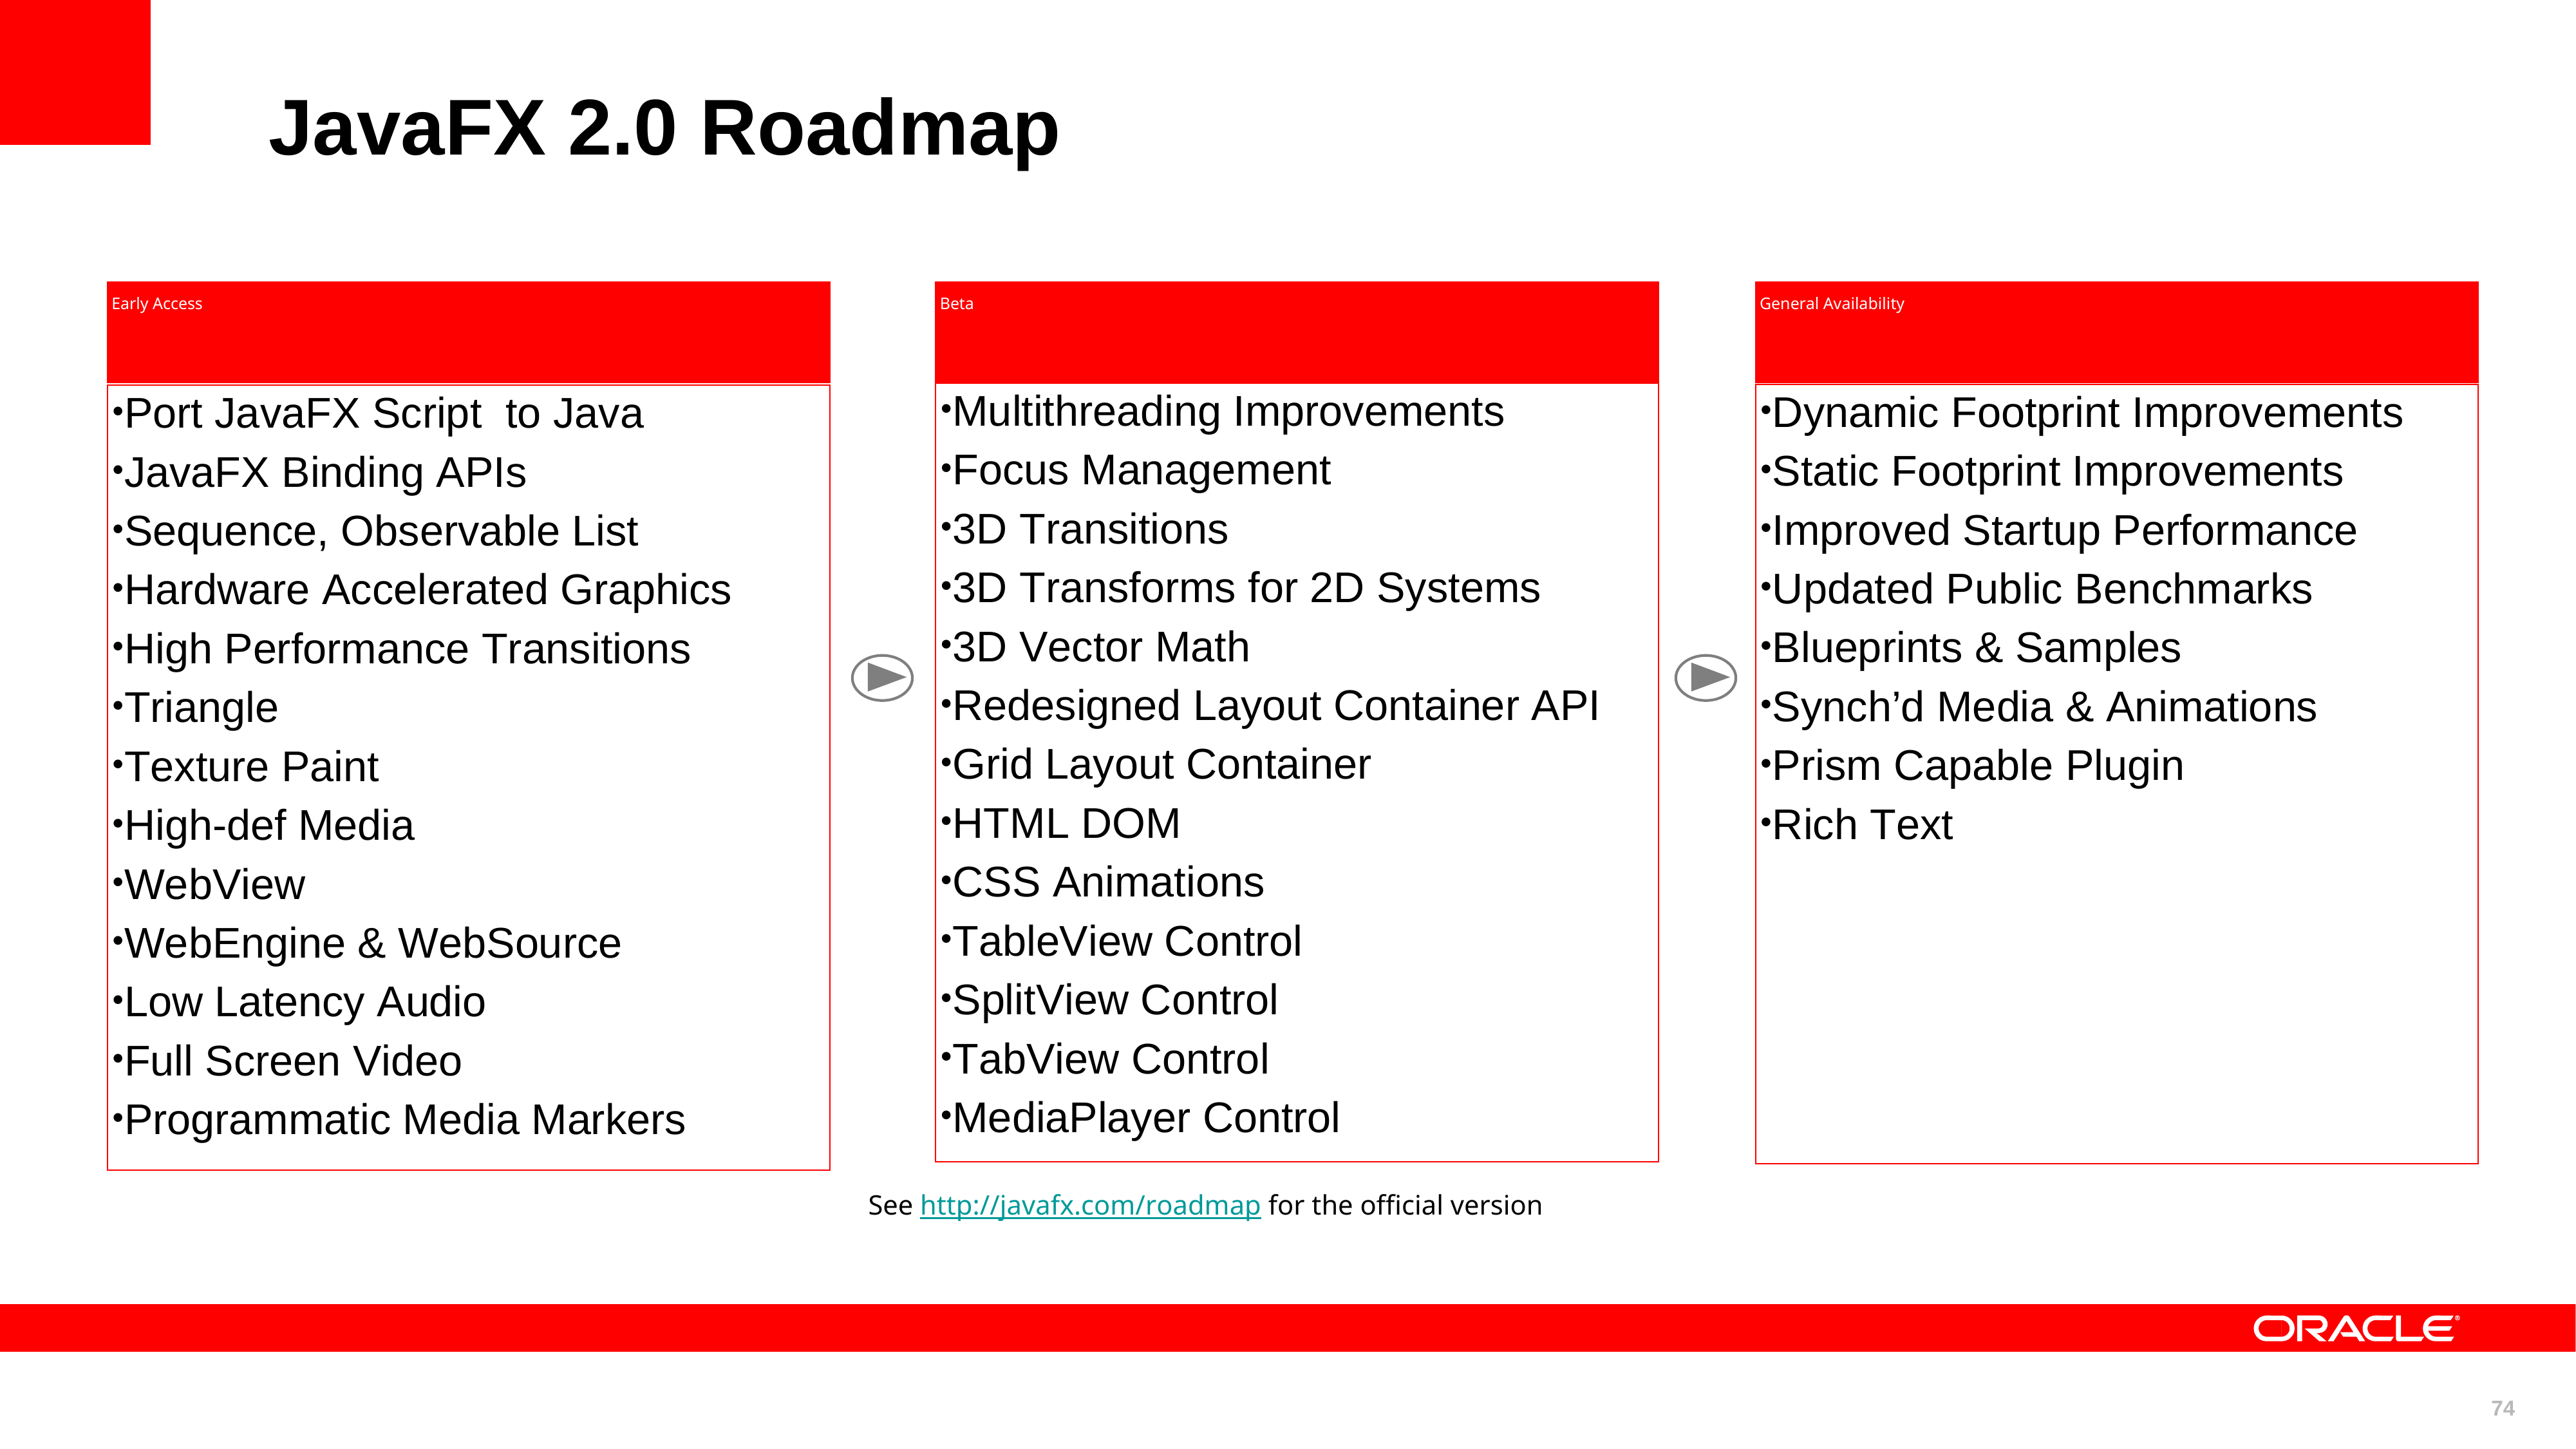

# JavaFX 2.0 Roadmap
Early Access
Beta
General Availability
Multithreading Improvements
Focus Management
3D Transitions
3D Transforms for 2D Systems
3D Vector Math
Redesigned Layout Container API
Grid Layout Container
HTML DOM
CSS Animations
TableView Control
SplitView Control
TabView Control
MediaPlayer Control
Dynamic Footprint Improvements
Static Footprint Improvements
Improved Startup Performance
Updated Public Benchmarks
Blueprints & Samples
Synch’d Media & Animations
Prism Capable Plugin
Rich Text
Port JavaFX Script to Java
JavaFX Binding APIs
Sequence, Observable List
Hardware Accelerated Graphics
High Performance Transitions
Triangle
Texture Paint
High-def Media
WebView
WebEngine & WebSource
Low Latency Audio
Full Screen Video
Programmatic Media Markers
See http://javafx.com/roadmap for the official version